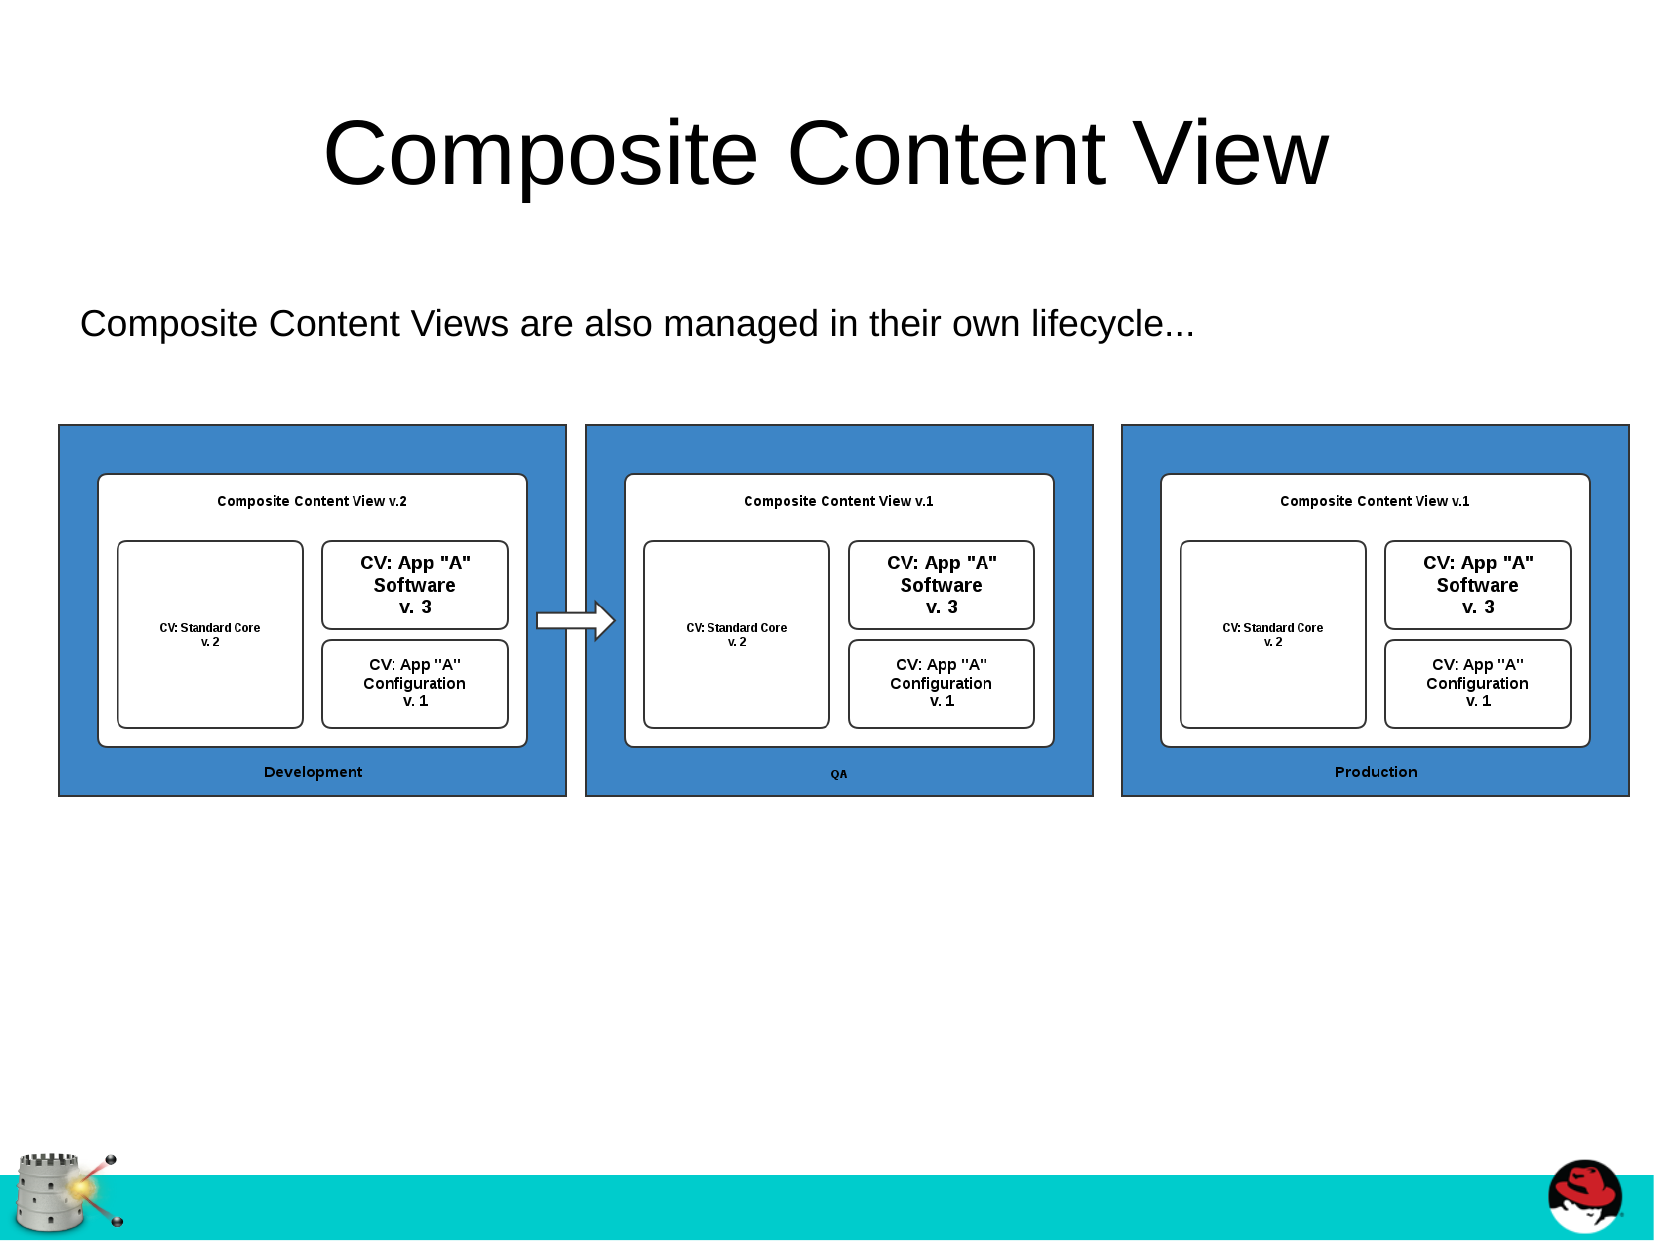

# Composite Content View
Composite Content Views are also managed in their own lifecycle...